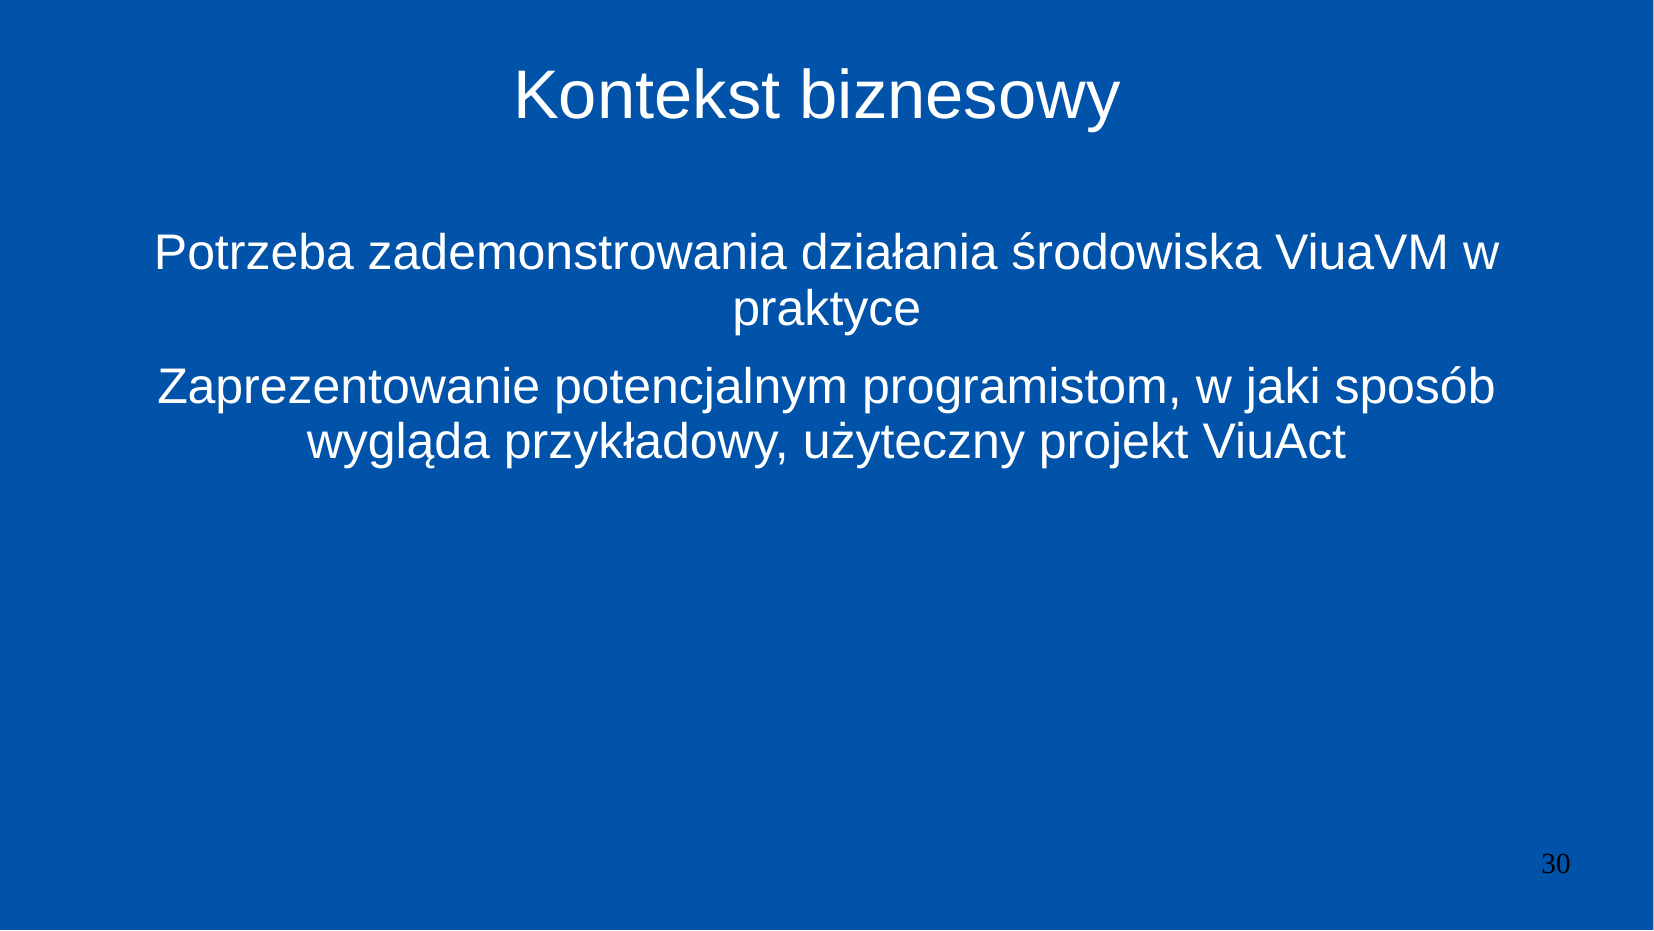

# Kontekst biznesowy
Potrzeba zademonstrowania działania środowiska ViuaVM w praktyce
Zaprezentowanie potencjalnym programistom, w jaki sposób wygląda przykładowy, użyteczny projekt ViuAct
30